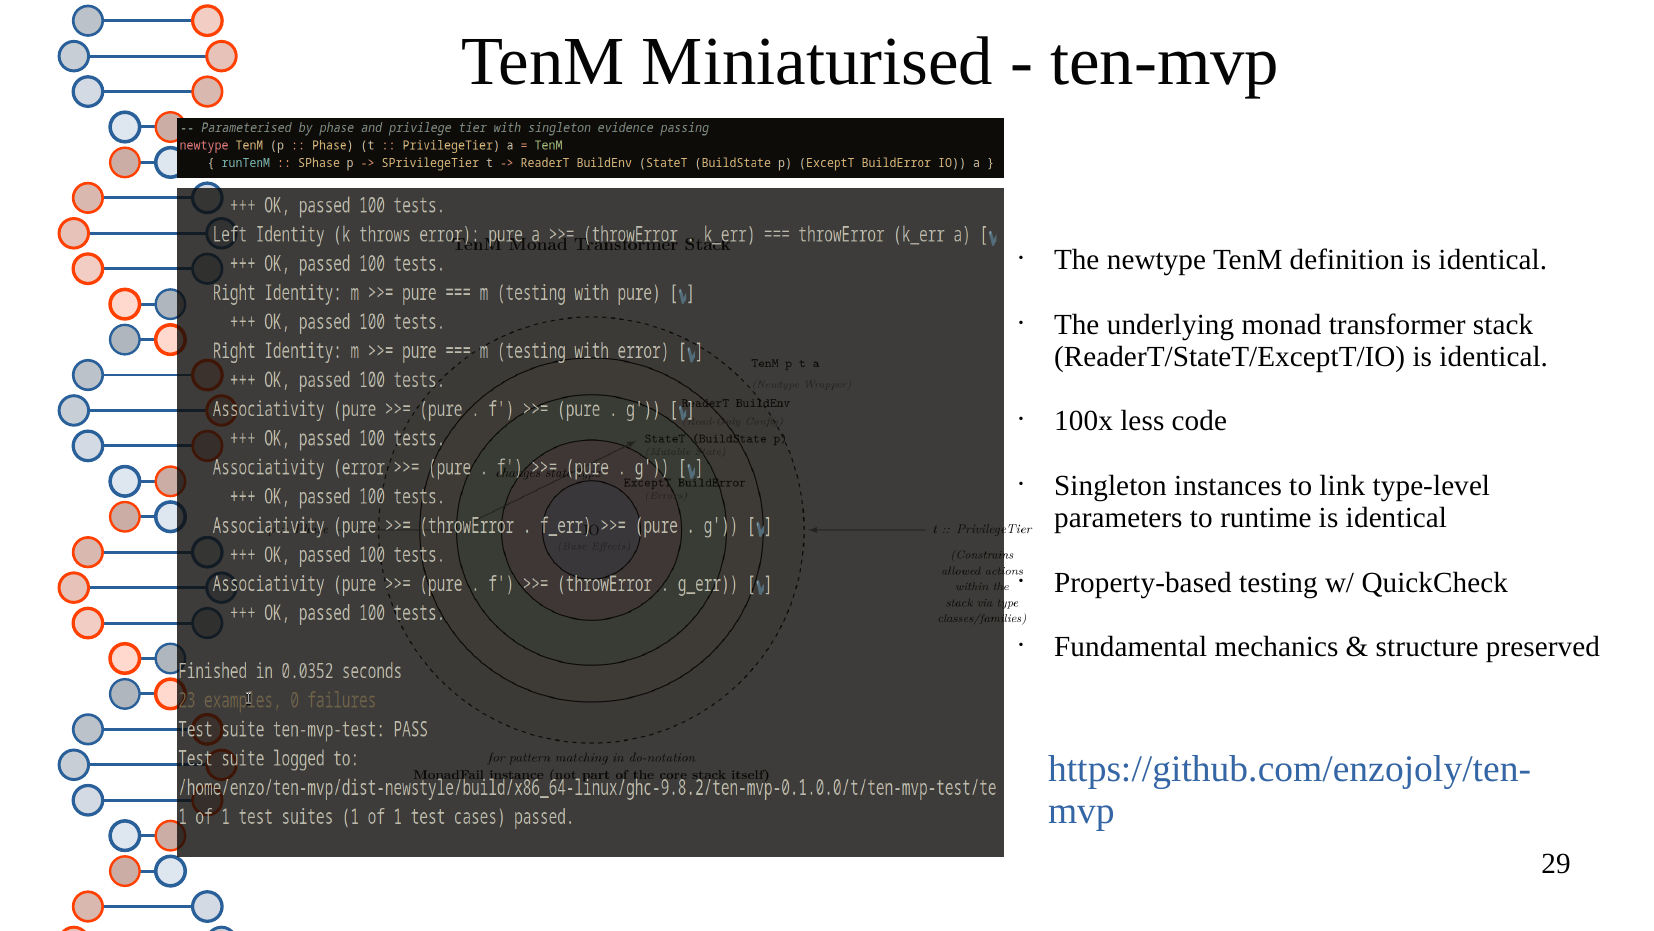

# TenM Miniaturised - ten-mvp
The newtype TenM definition is identical.
The underlying monad transformer stack (ReaderT/StateT/ExceptT/IO) is identical.
100x less code
Singleton instances to link type-level parameters to runtime is identical
Property-based testing w/ QuickCheck
Fundamental mechanics & structure preserved
https://github.com/enzojoly/ten-mvp
29